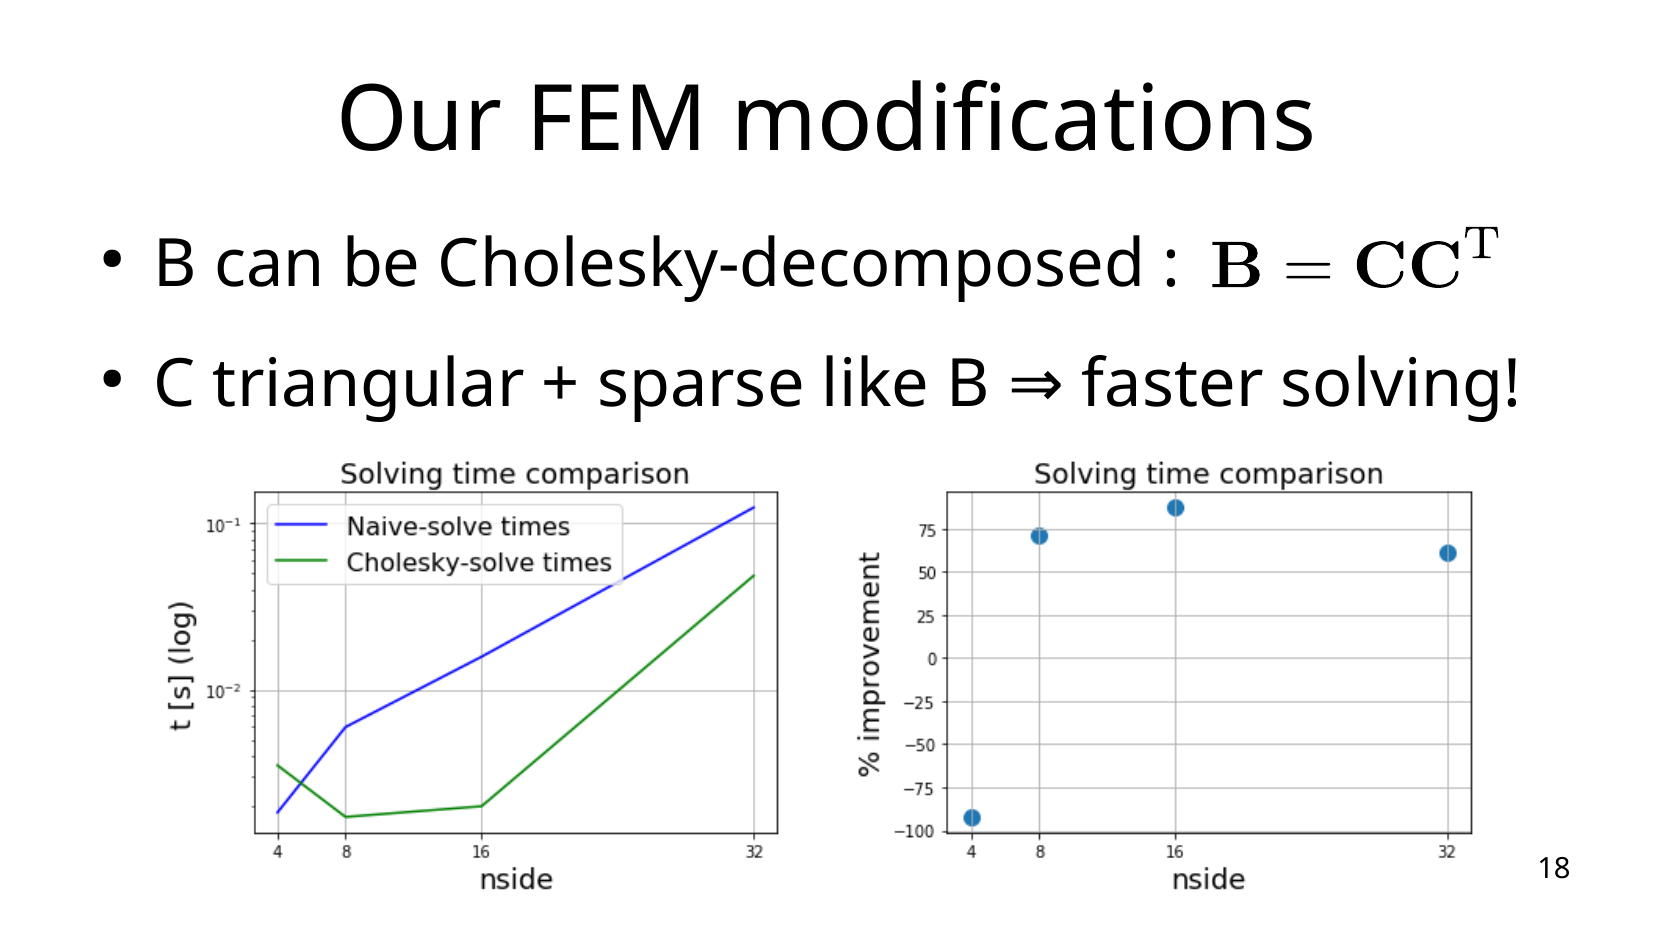

# Our FEM modifications
B can be Cholesky-decomposed :
C triangular + sparse like B ⇒ faster solving!
18